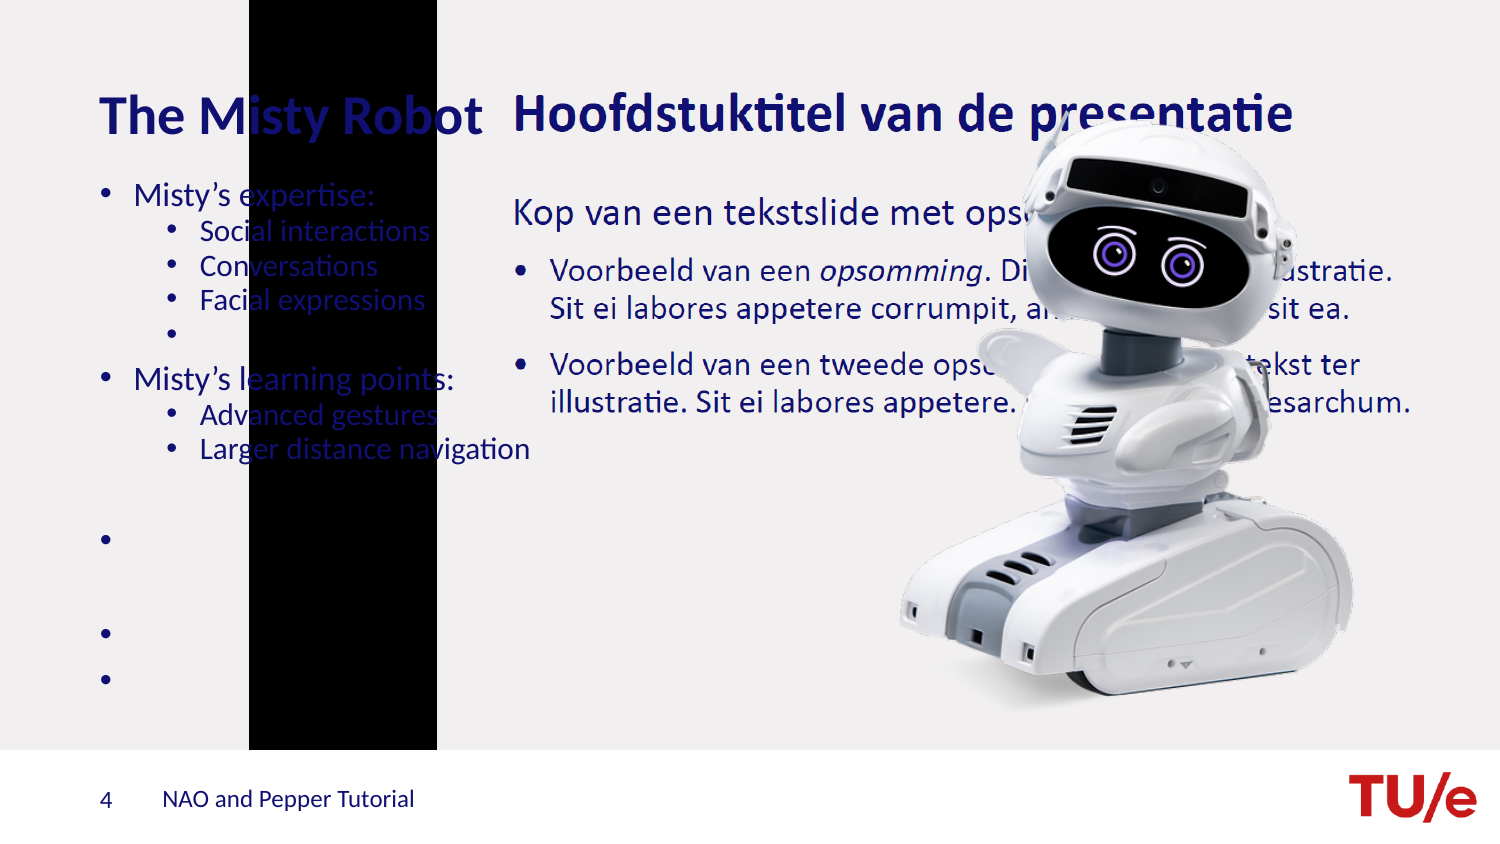

# The Misty Robot
Misty’s expertise:
Social interactions
Conversations
Facial expressions
Misty’s learning points:
Advanced gestures
Larger distance navigation
NAO and Pepper Tutorial